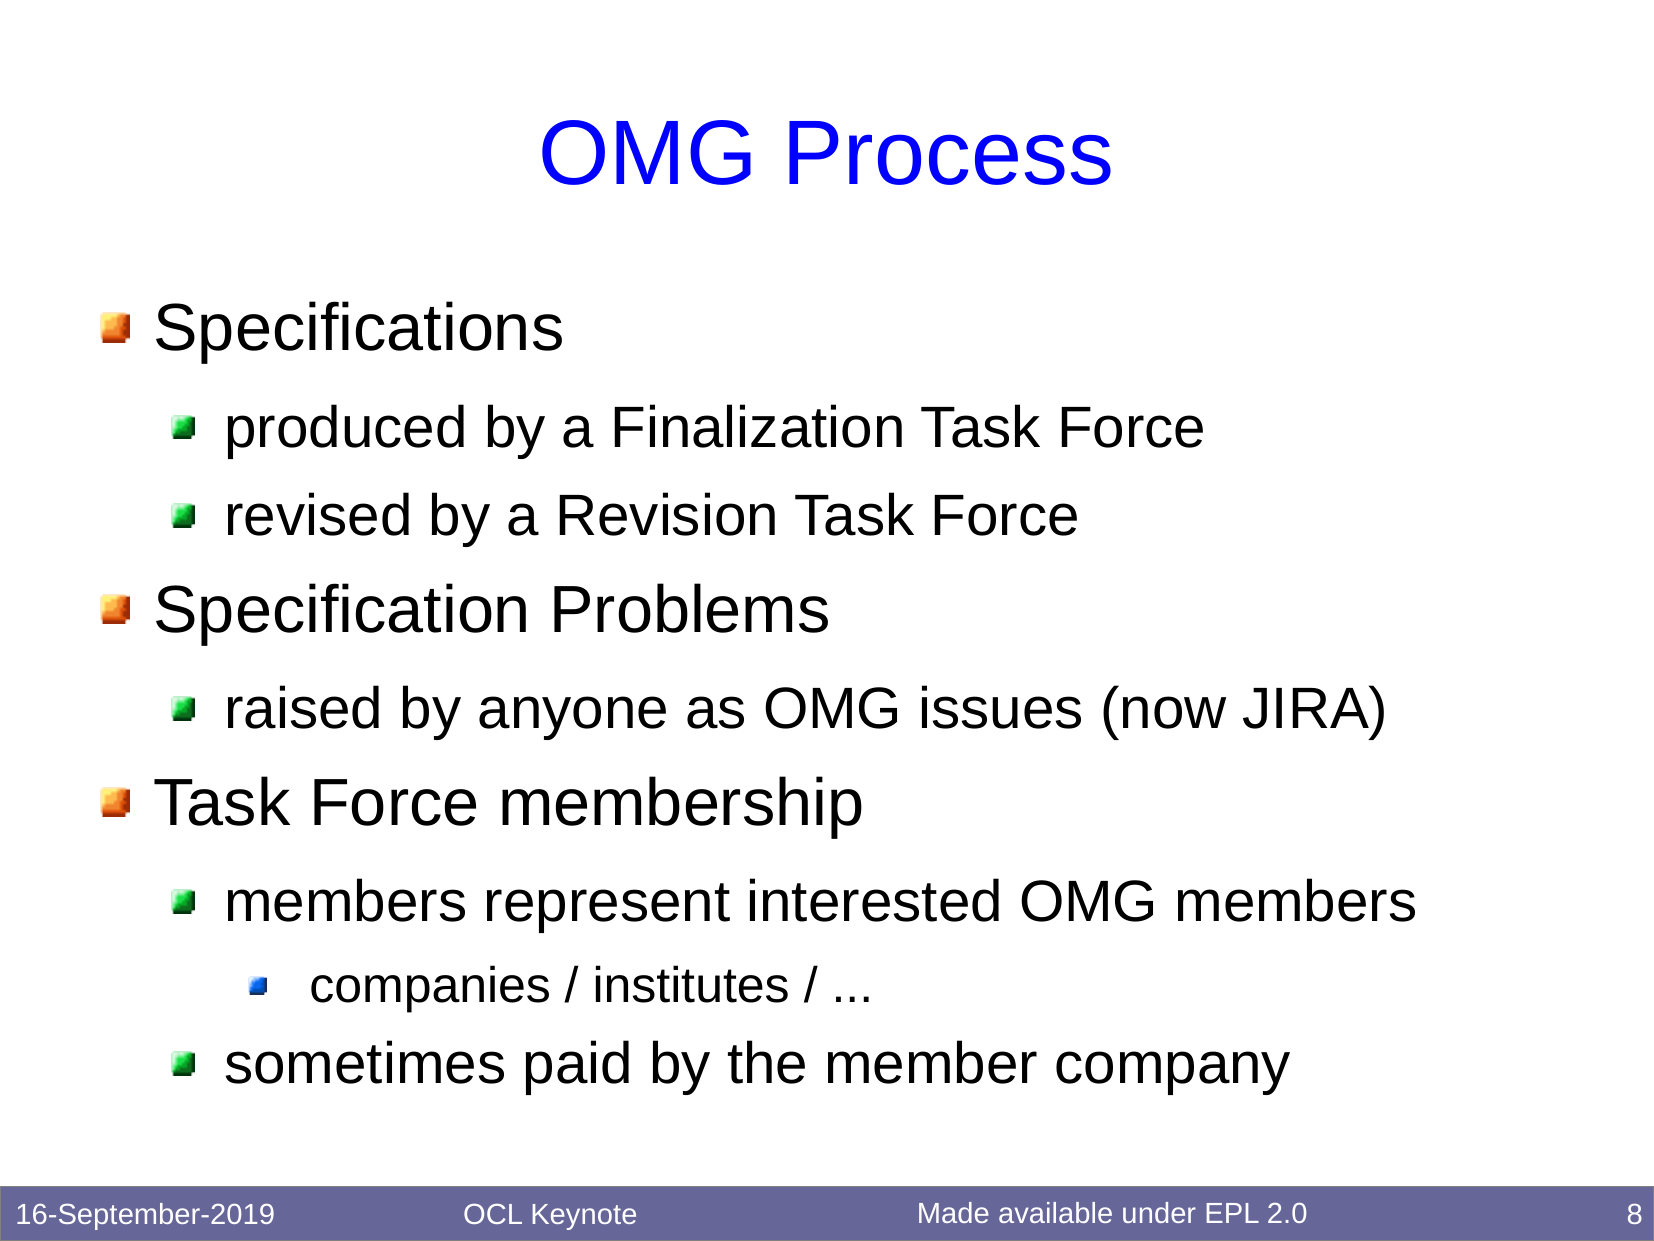

# OMG Process
Specifications
produced by a Finalization Task Force
revised by a Revision Task Force
Specification Problems
raised by anyone as OMG issues (now JIRA)
Task Force membership
members represent interested OMG members
 companies / institutes / ...
sometimes paid by the member company
16-September-2019
OCL Keynote
8